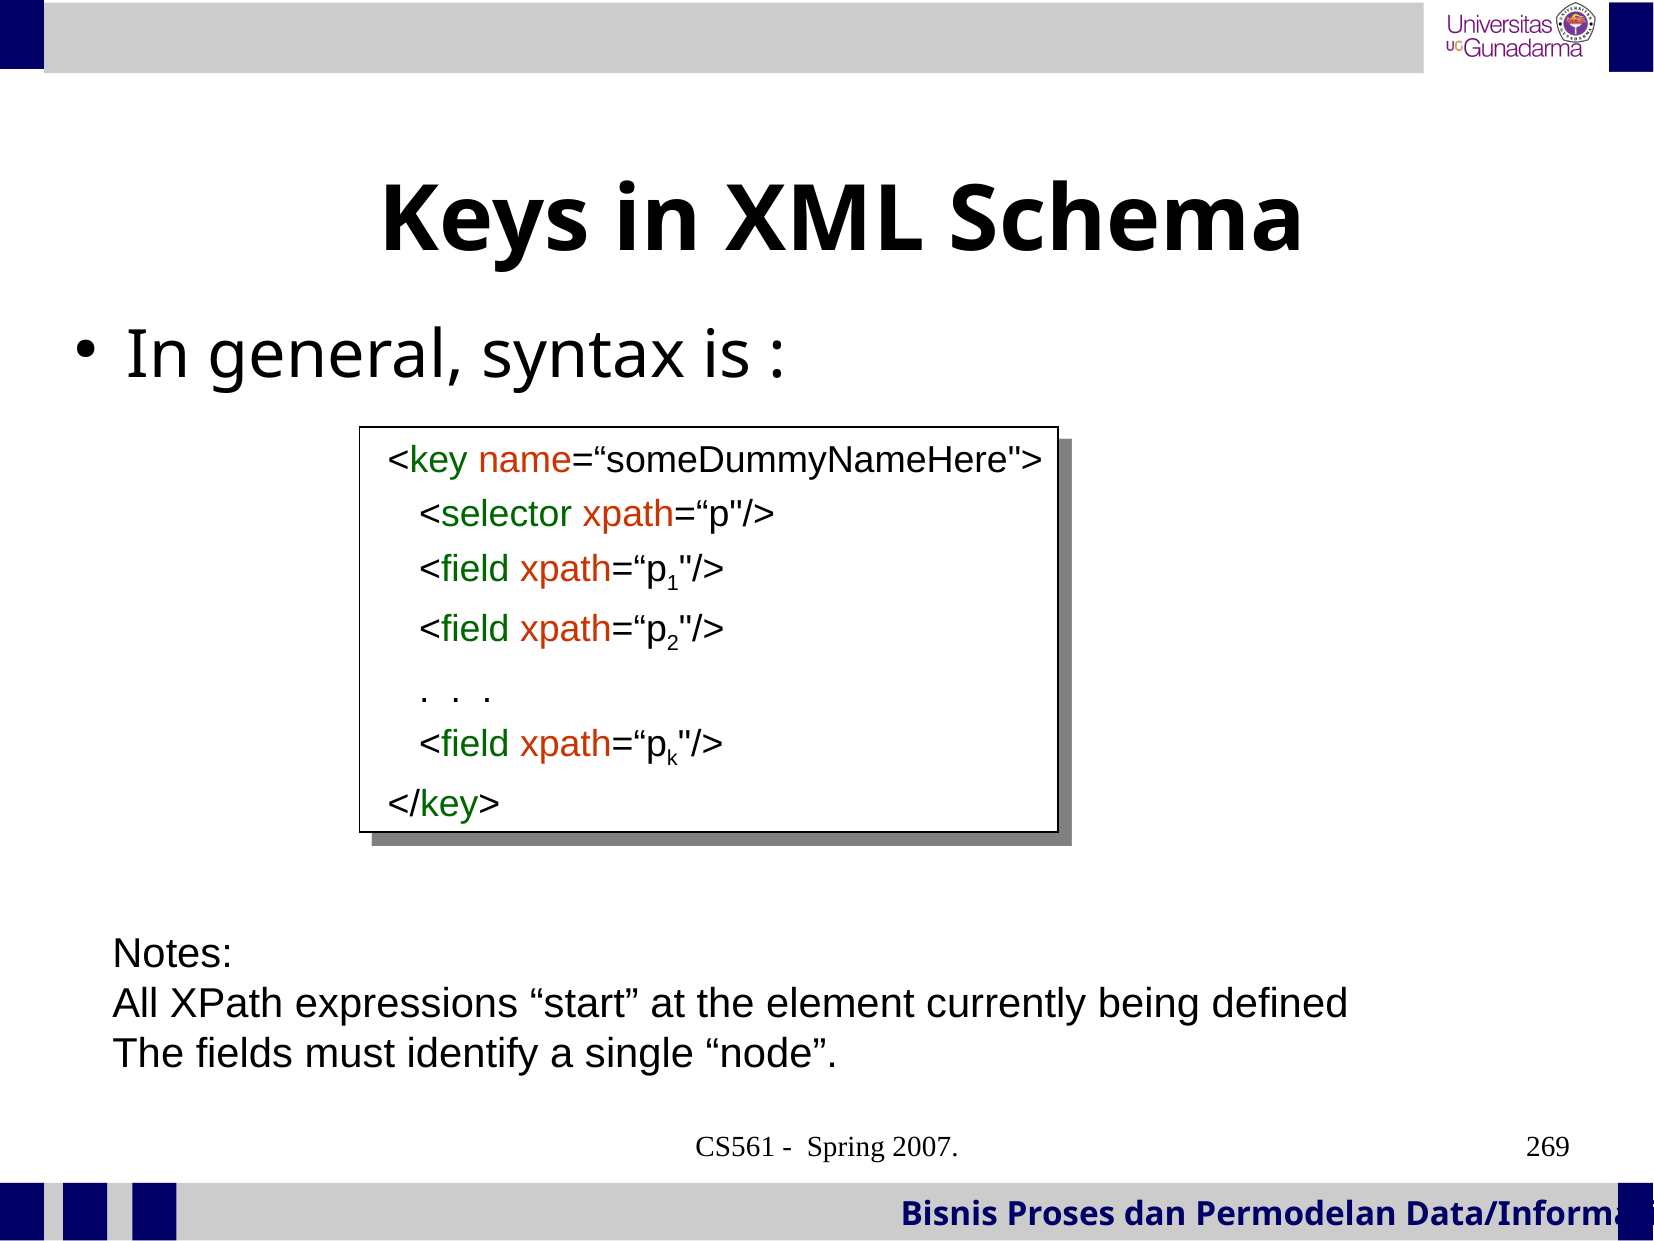

# Keys in XML Schema
In general, syntax is :
<key name=“someDummyNameHere">
 <selector xpath=“p"/>
 <field xpath=“p1"/>
 <field xpath=“p2"/>
 . . .
 <field xpath=“pk"/>
</key>
Notes:
All XPath expressions “start” at the element currently being defined
The fields must identify a single “node”.
CS561 - Spring 2007.
269